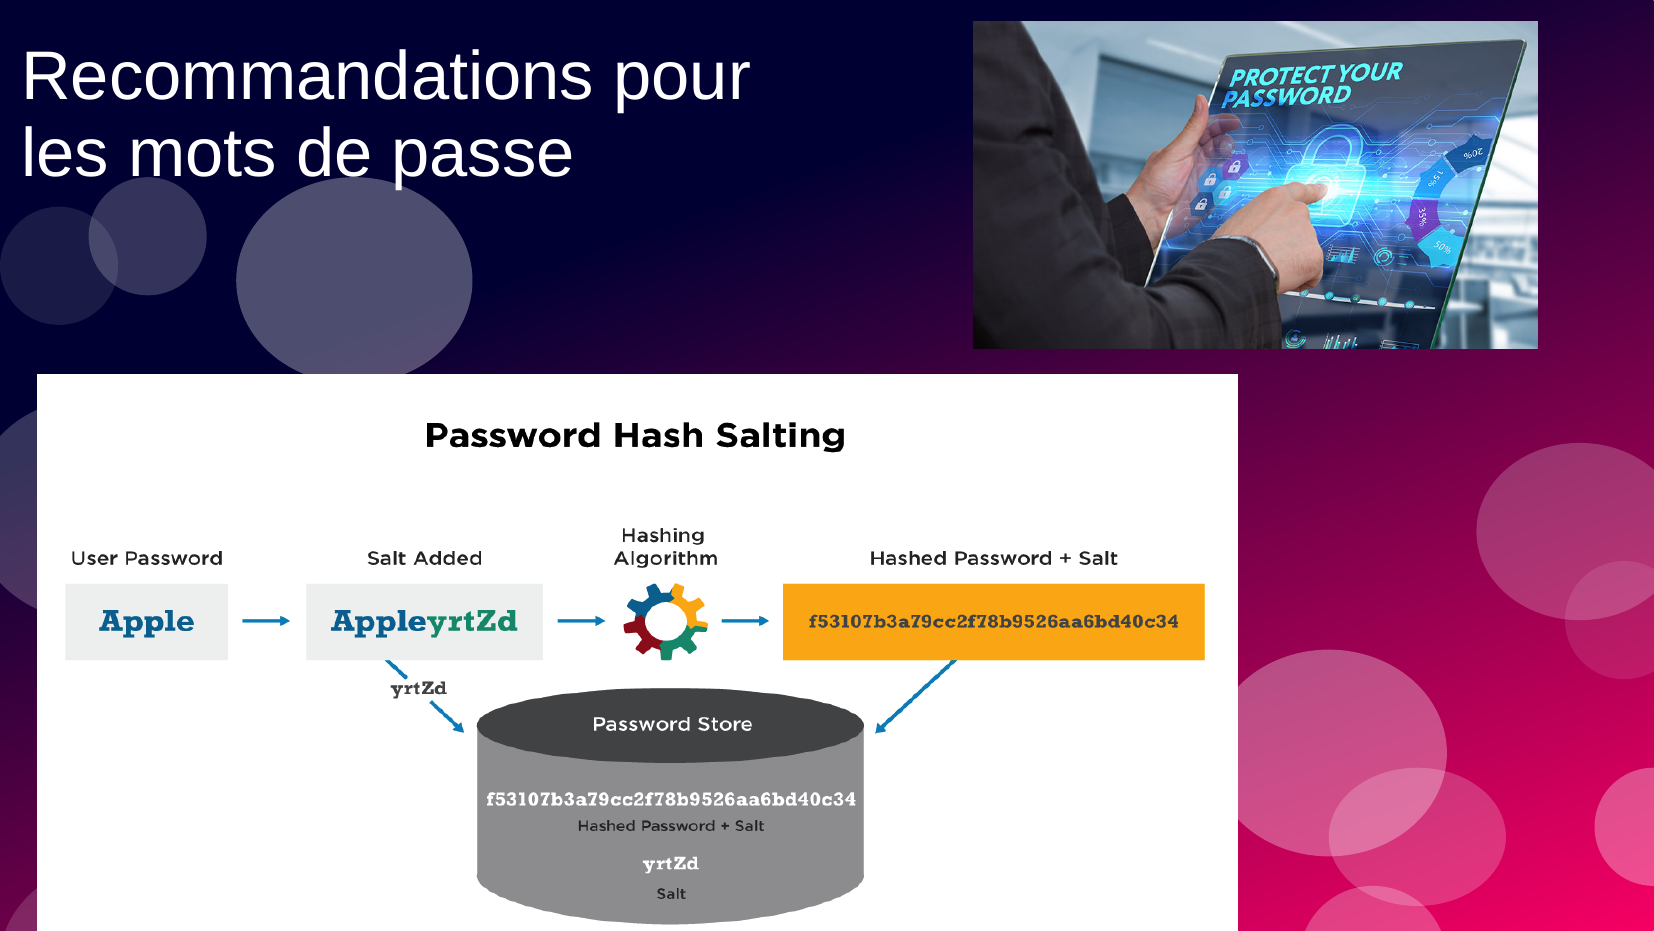

# Recommandations pour les mots de passe